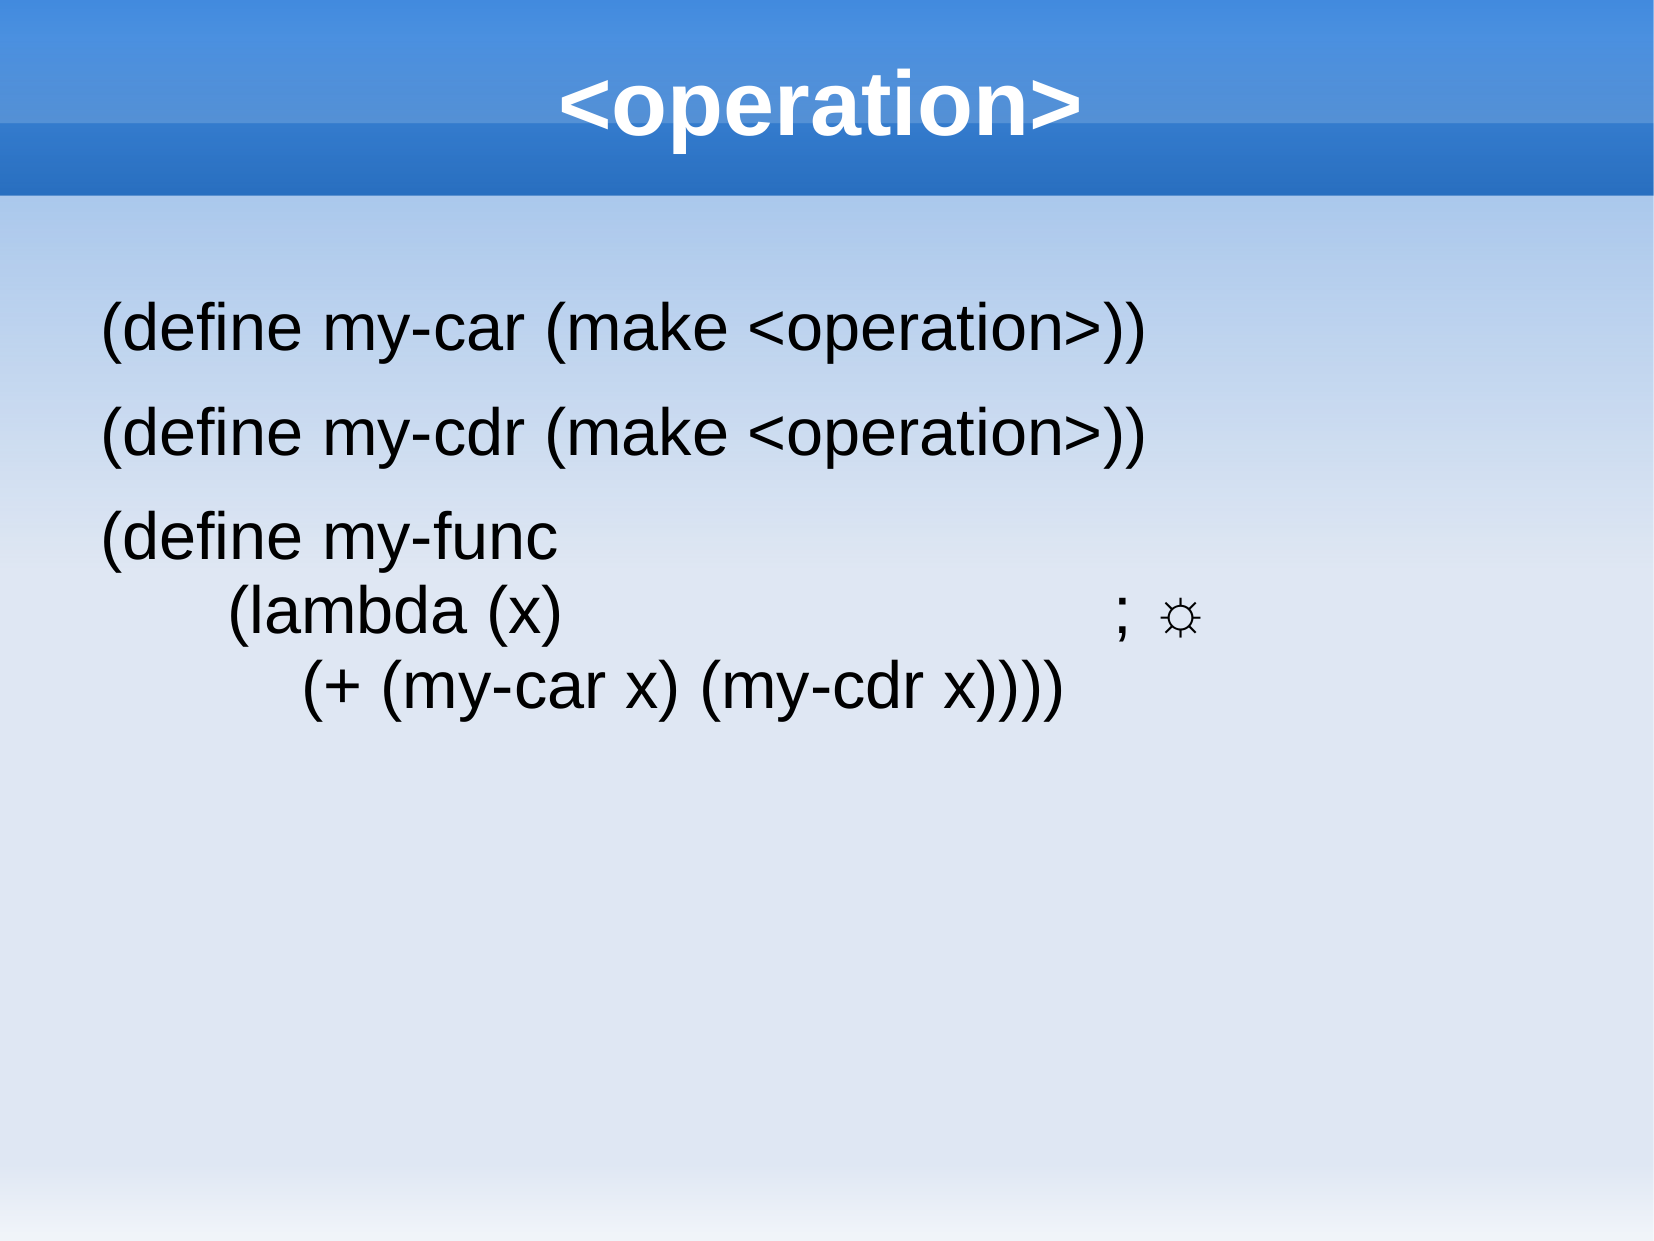

# <operation>
(define my-car (make <operation>))
(define my-cdr (make <operation>))
(define my-func
	(lambda (x) 								; ☼
 		(+ (my-car x) (my-cdr x))))